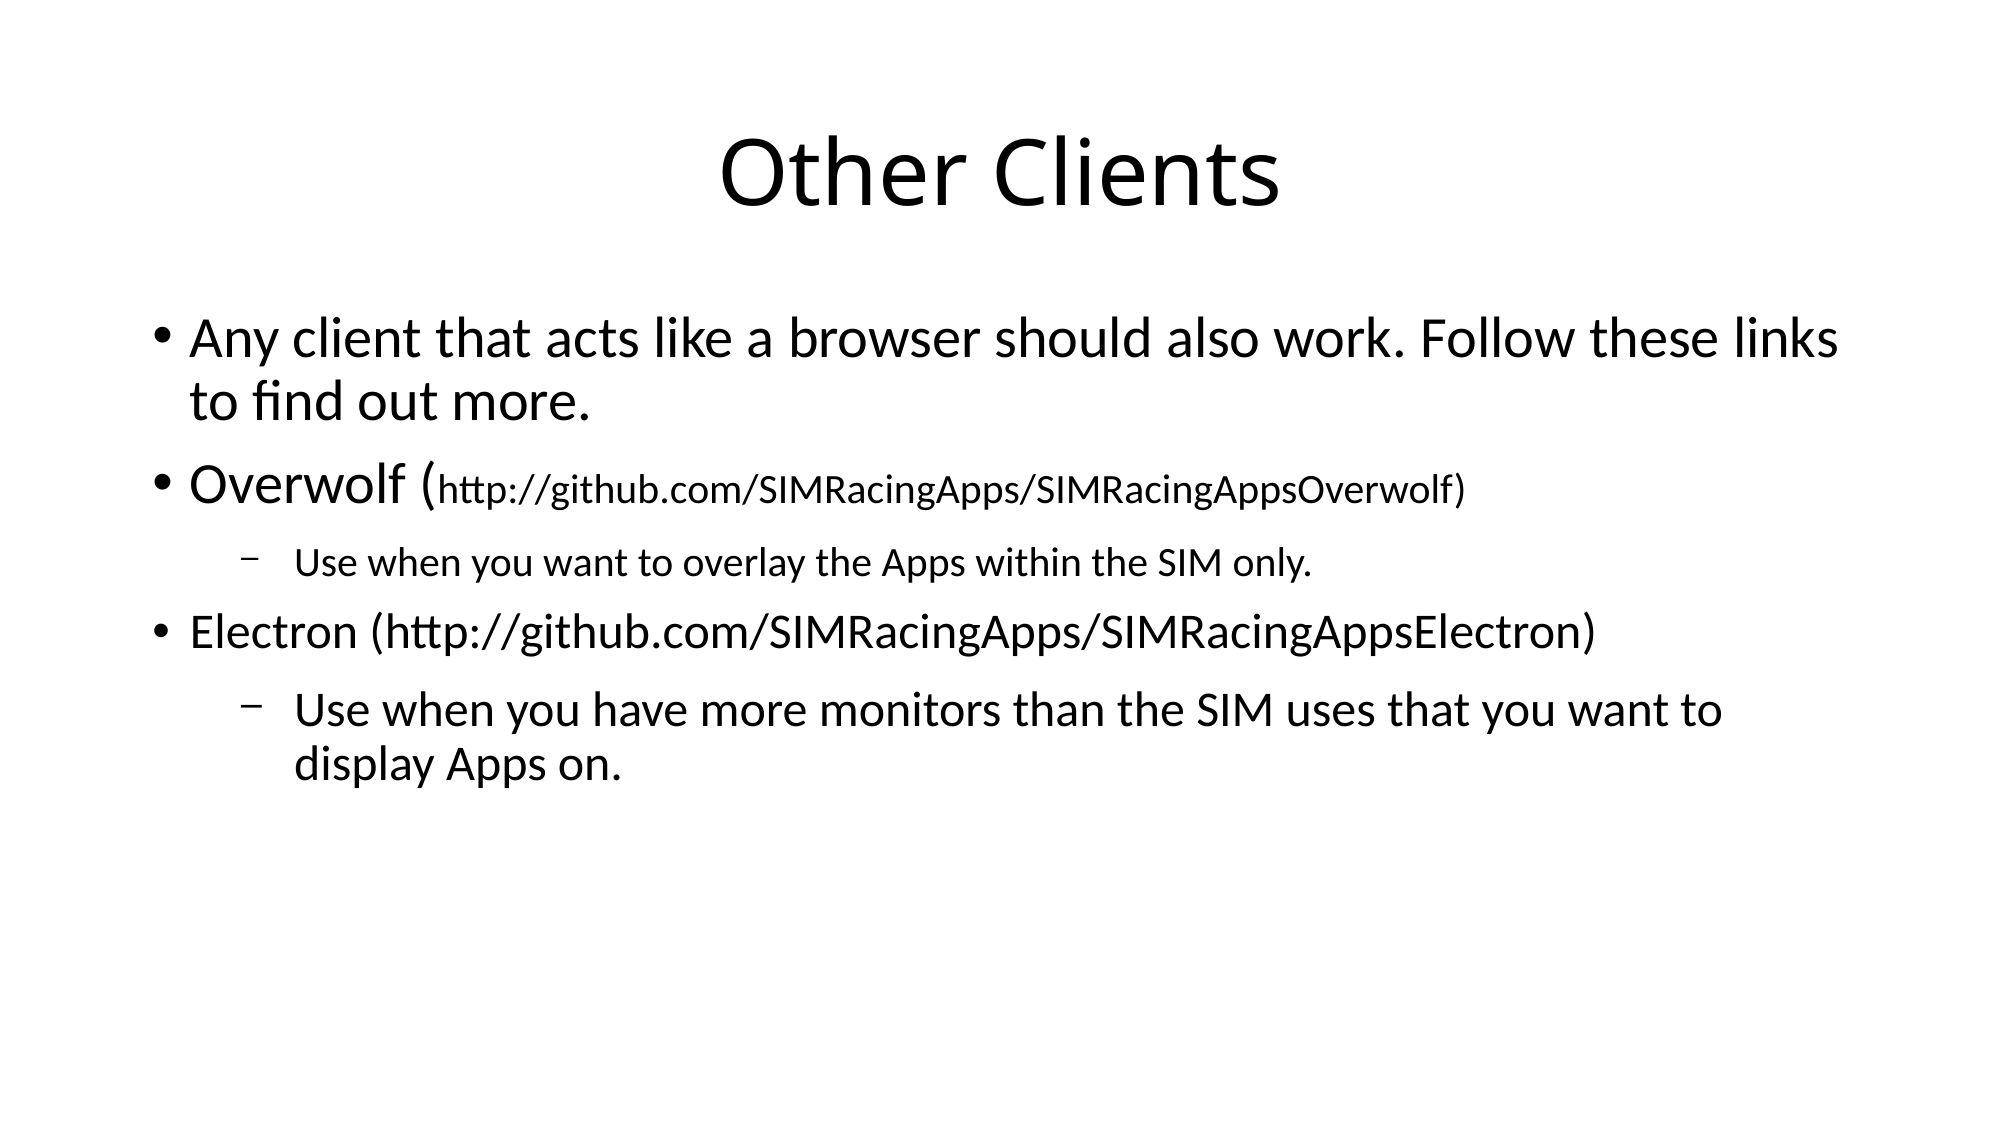

# Other Clients
Any client that acts like a browser should also work. Follow these links to find out more.
Overwolf (http://github.com/SIMRacingApps/SIMRacingAppsOverwolf)
Use when you want to overlay the Apps within the SIM only.
Electron (http://github.com/SIMRacingApps/SIMRacingAppsElectron)
Use when you have more monitors than the SIM uses that you want to display Apps on.